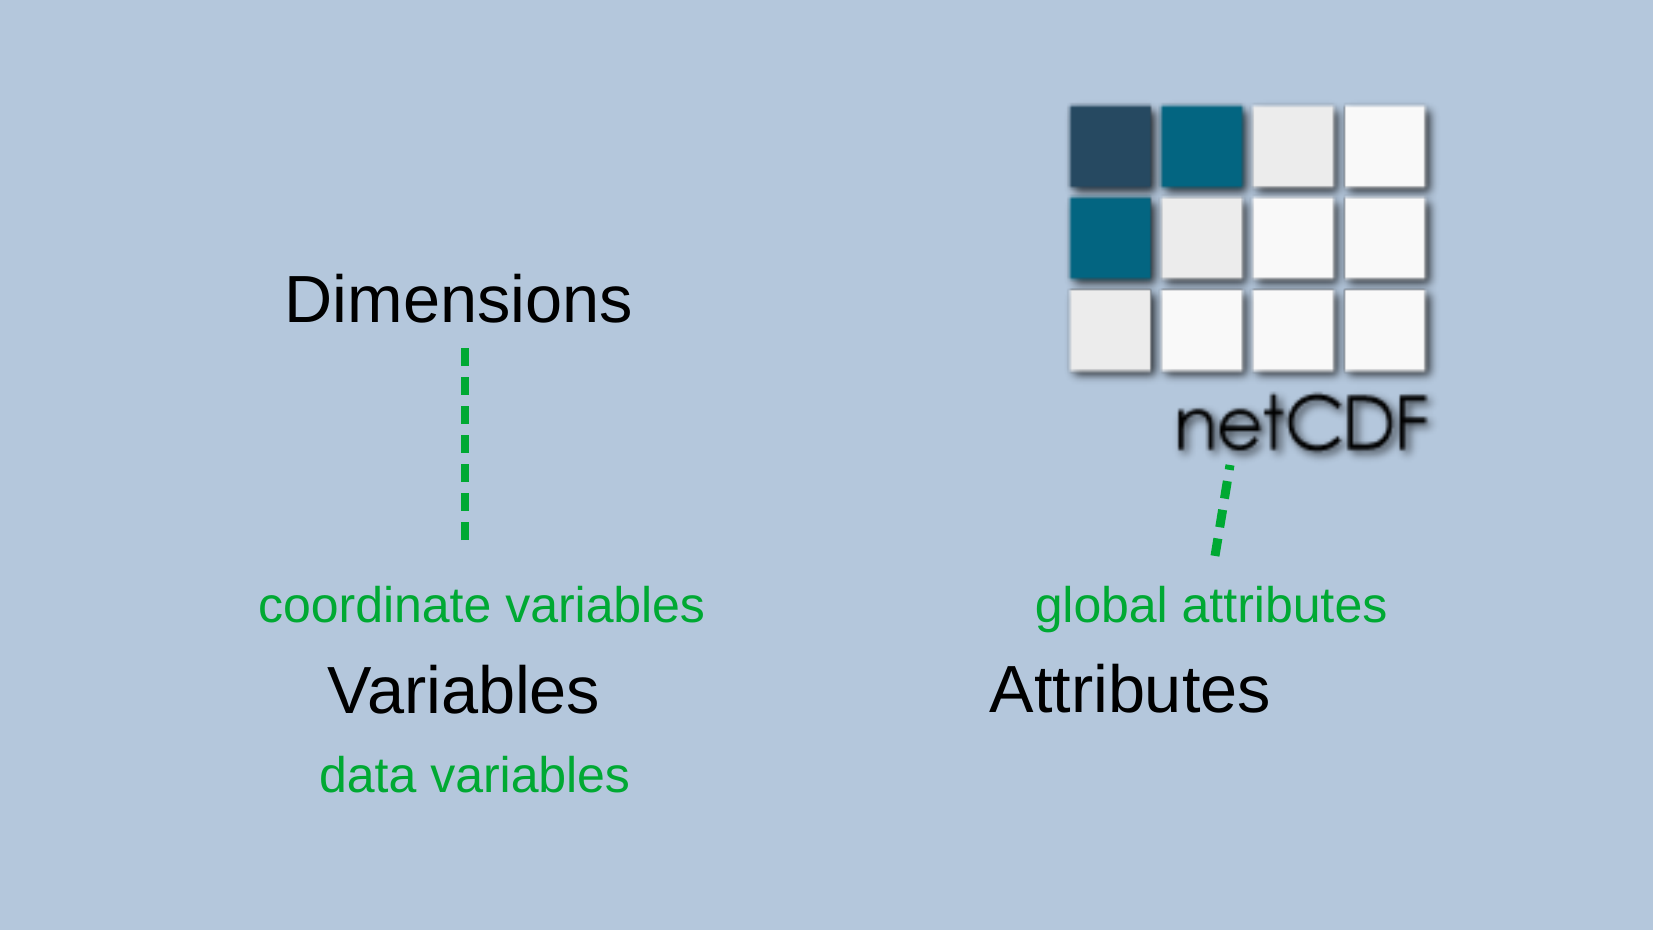

Dimensions
coordinate variables
global attributes
Attributes
Variables
data variables